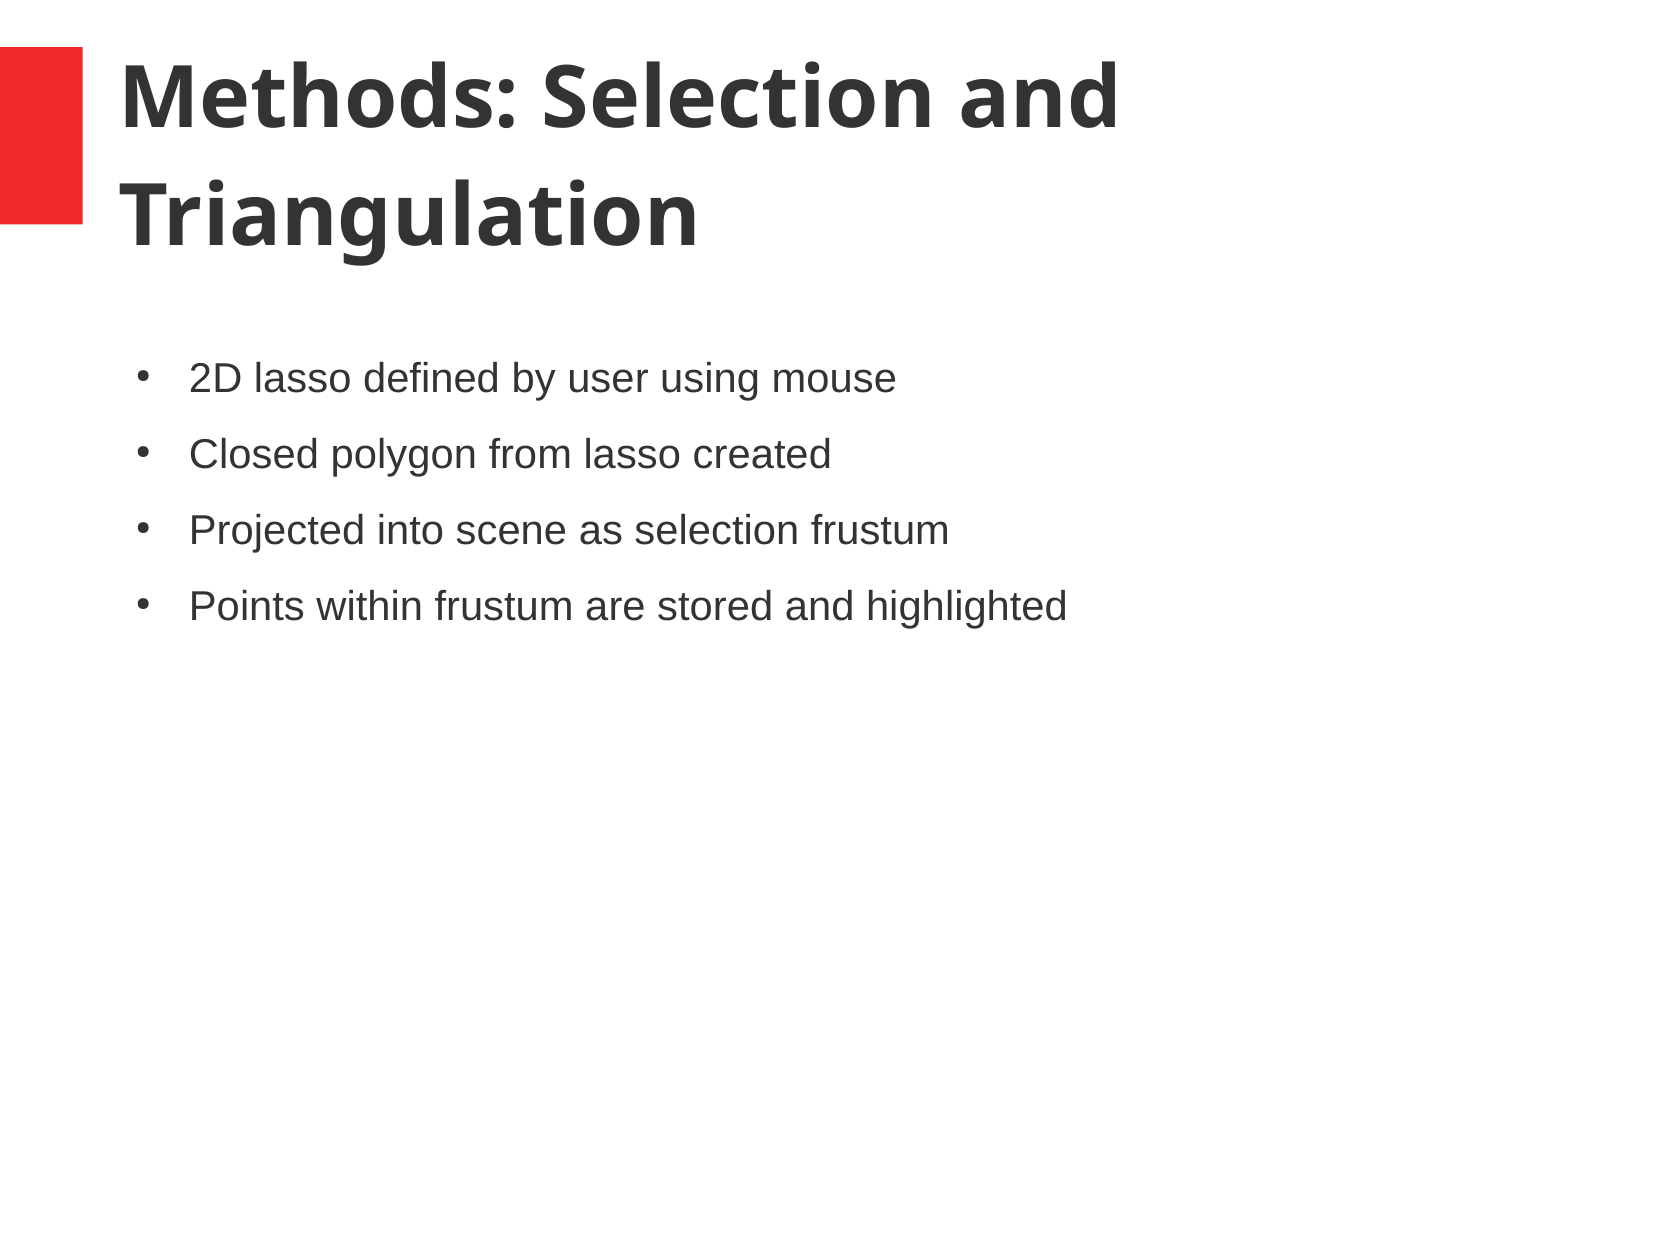

# Methods: Selection and Triangulation
2D lasso defined by user using mouse
Closed polygon from lasso created
Projected into scene as selection frustum
Points within frustum are stored and highlighted